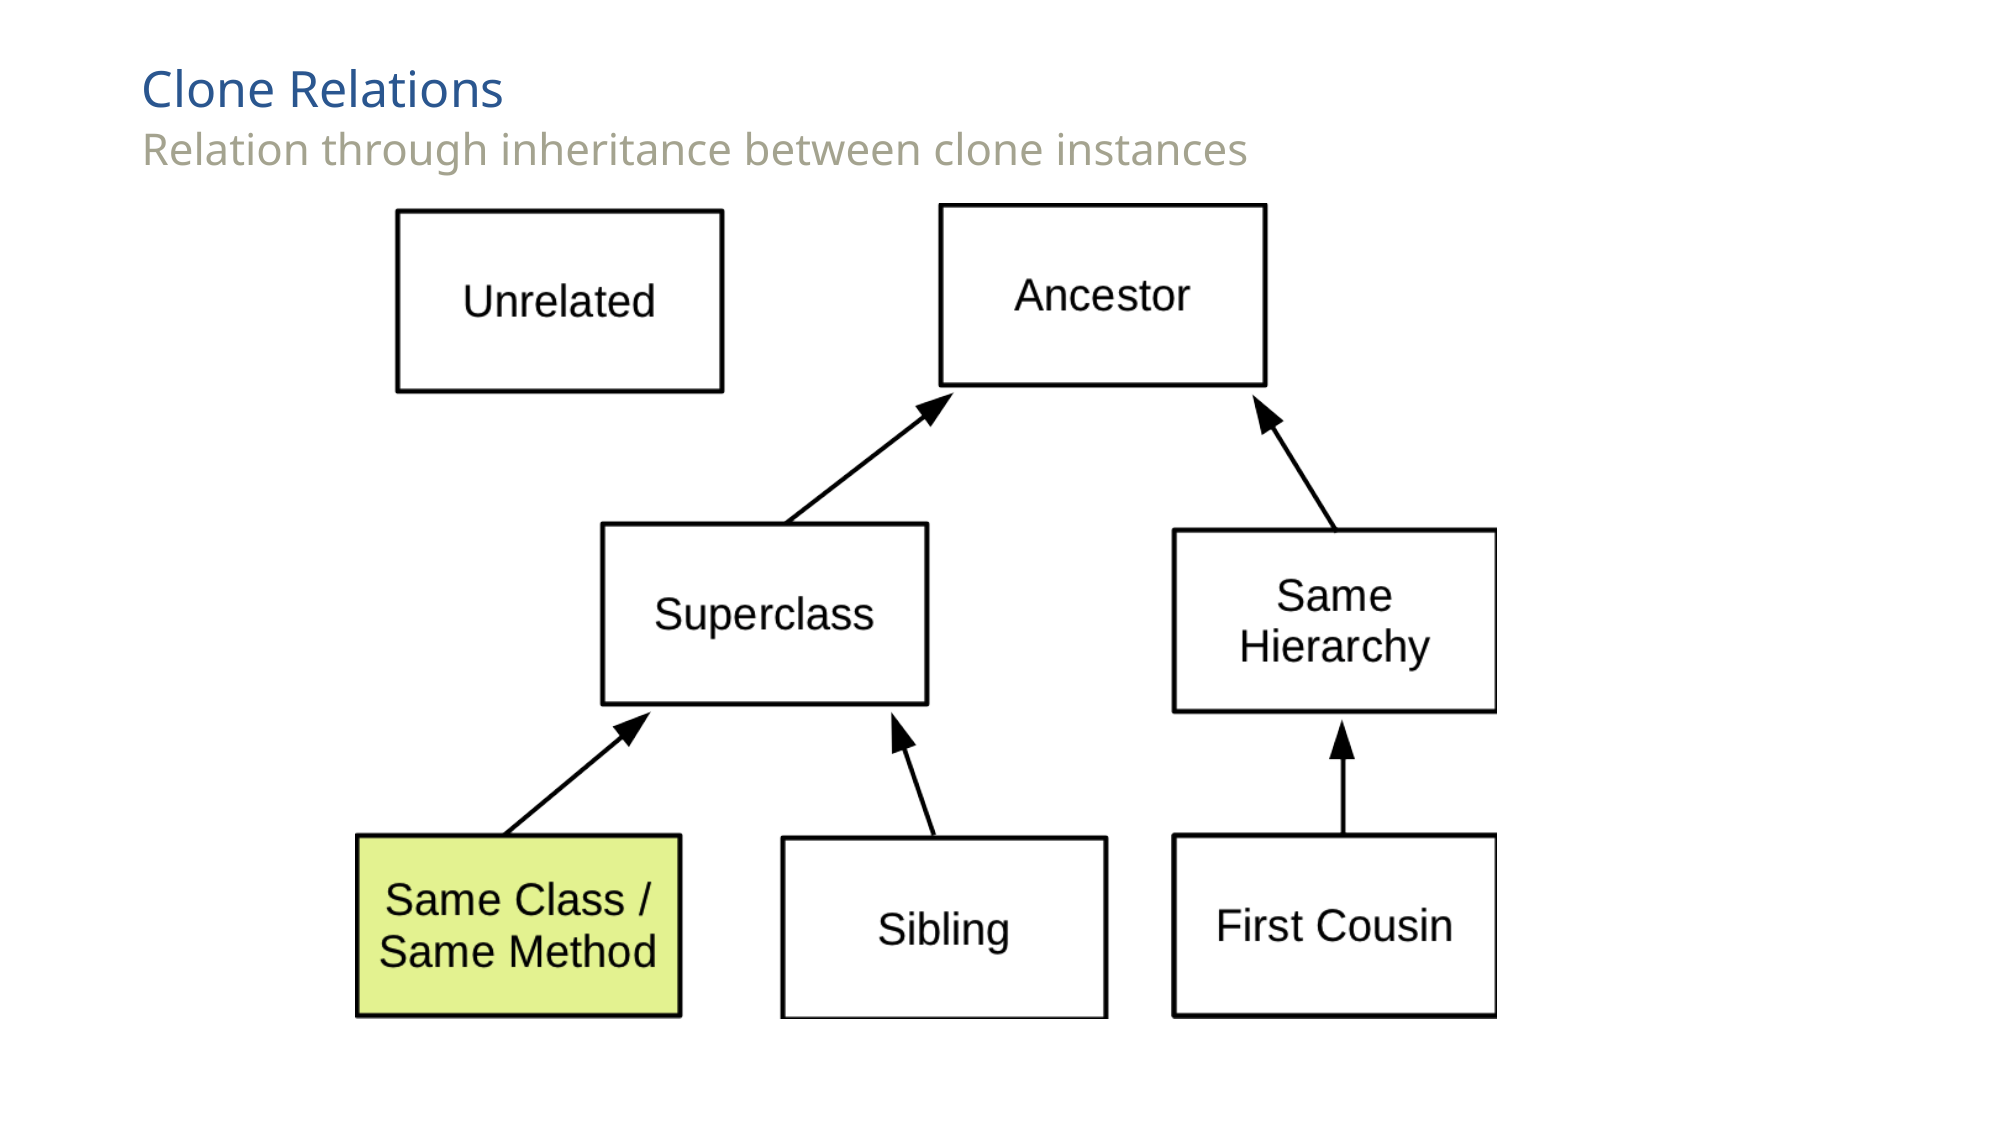

Clone Relations
Relation through inheritance between clone instances